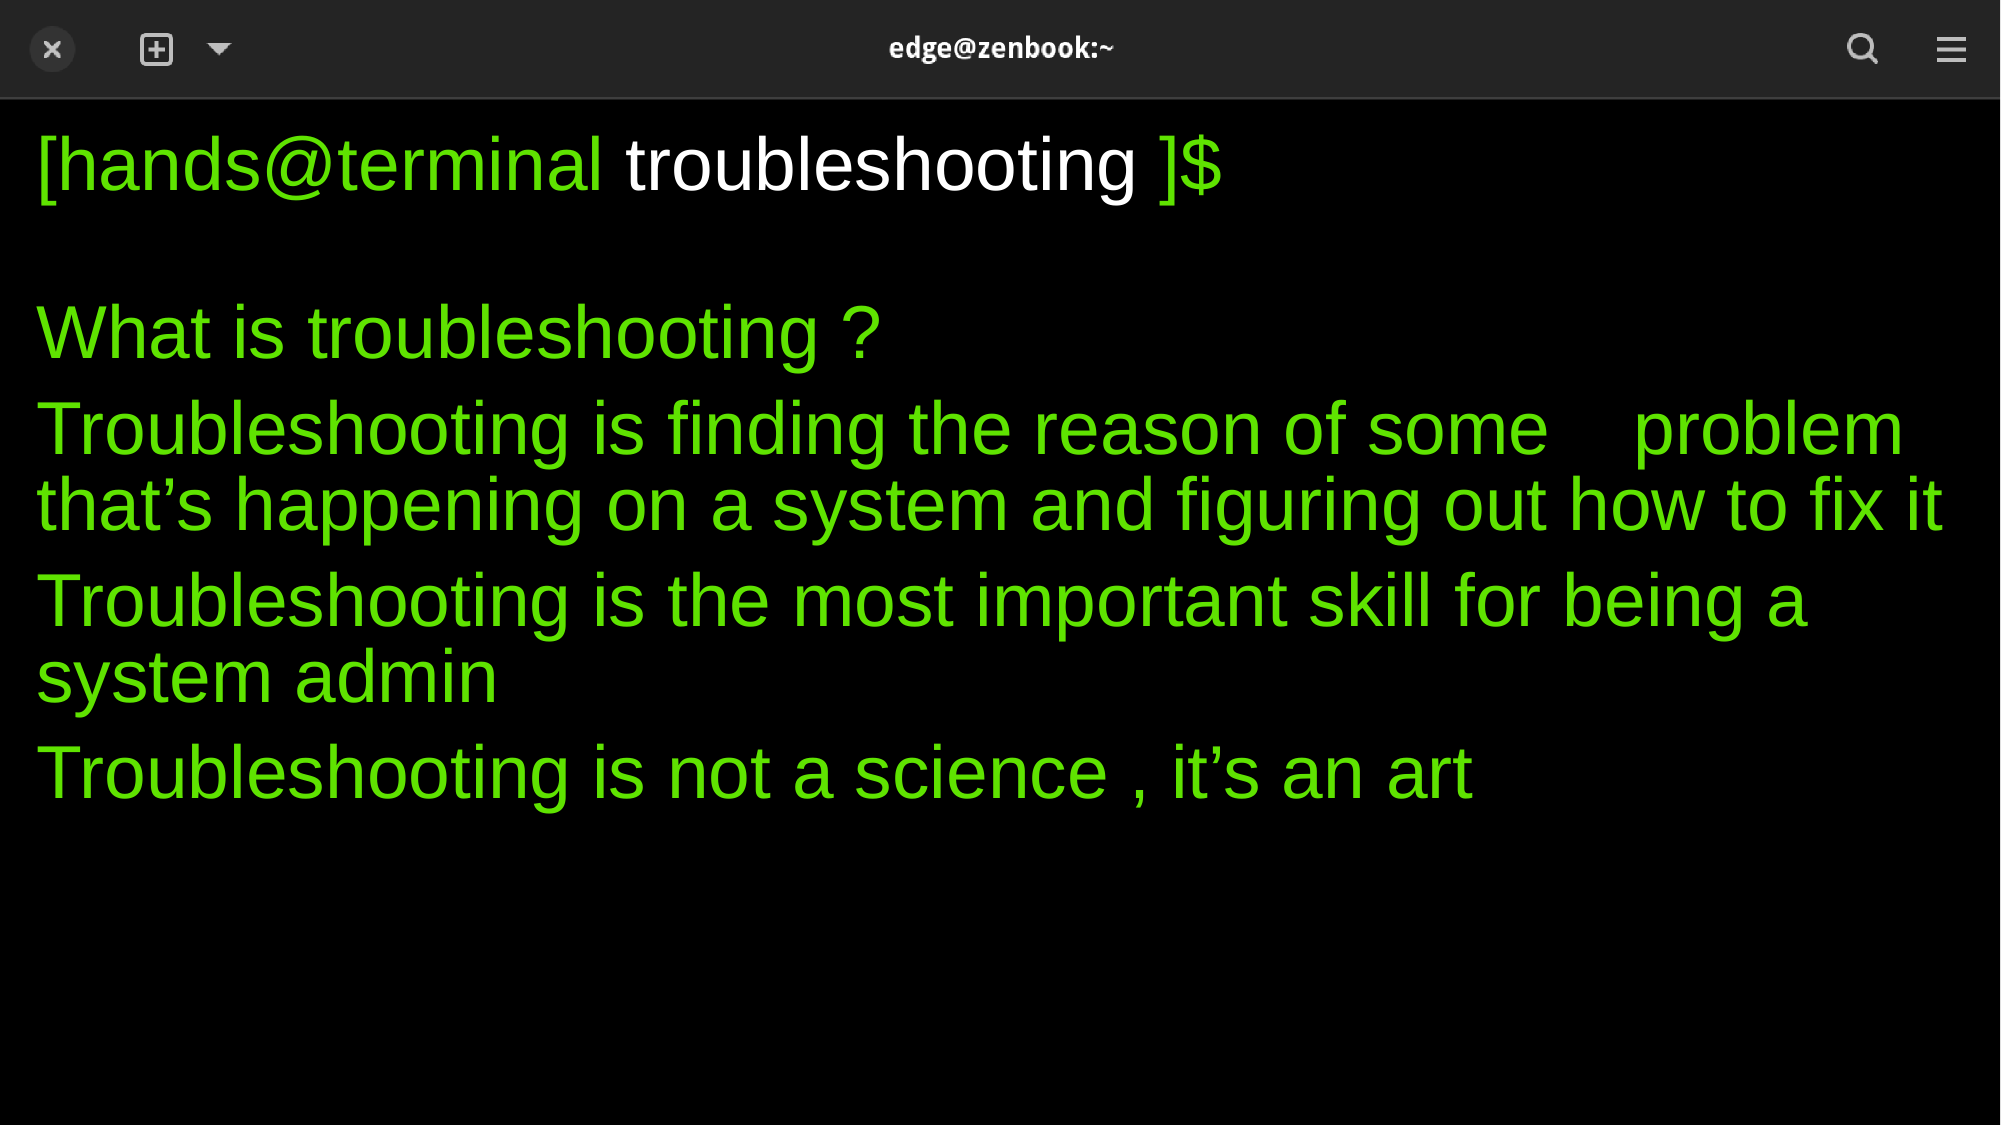

# [hands@terminal troubleshooting ]$
What is troubleshooting ?
Troubleshooting is finding the reason of some problem that’s happening on a system and figuring out how to fix it
Troubleshooting is the most important skill for being a system admin
Troubleshooting is not a science , it’s an art